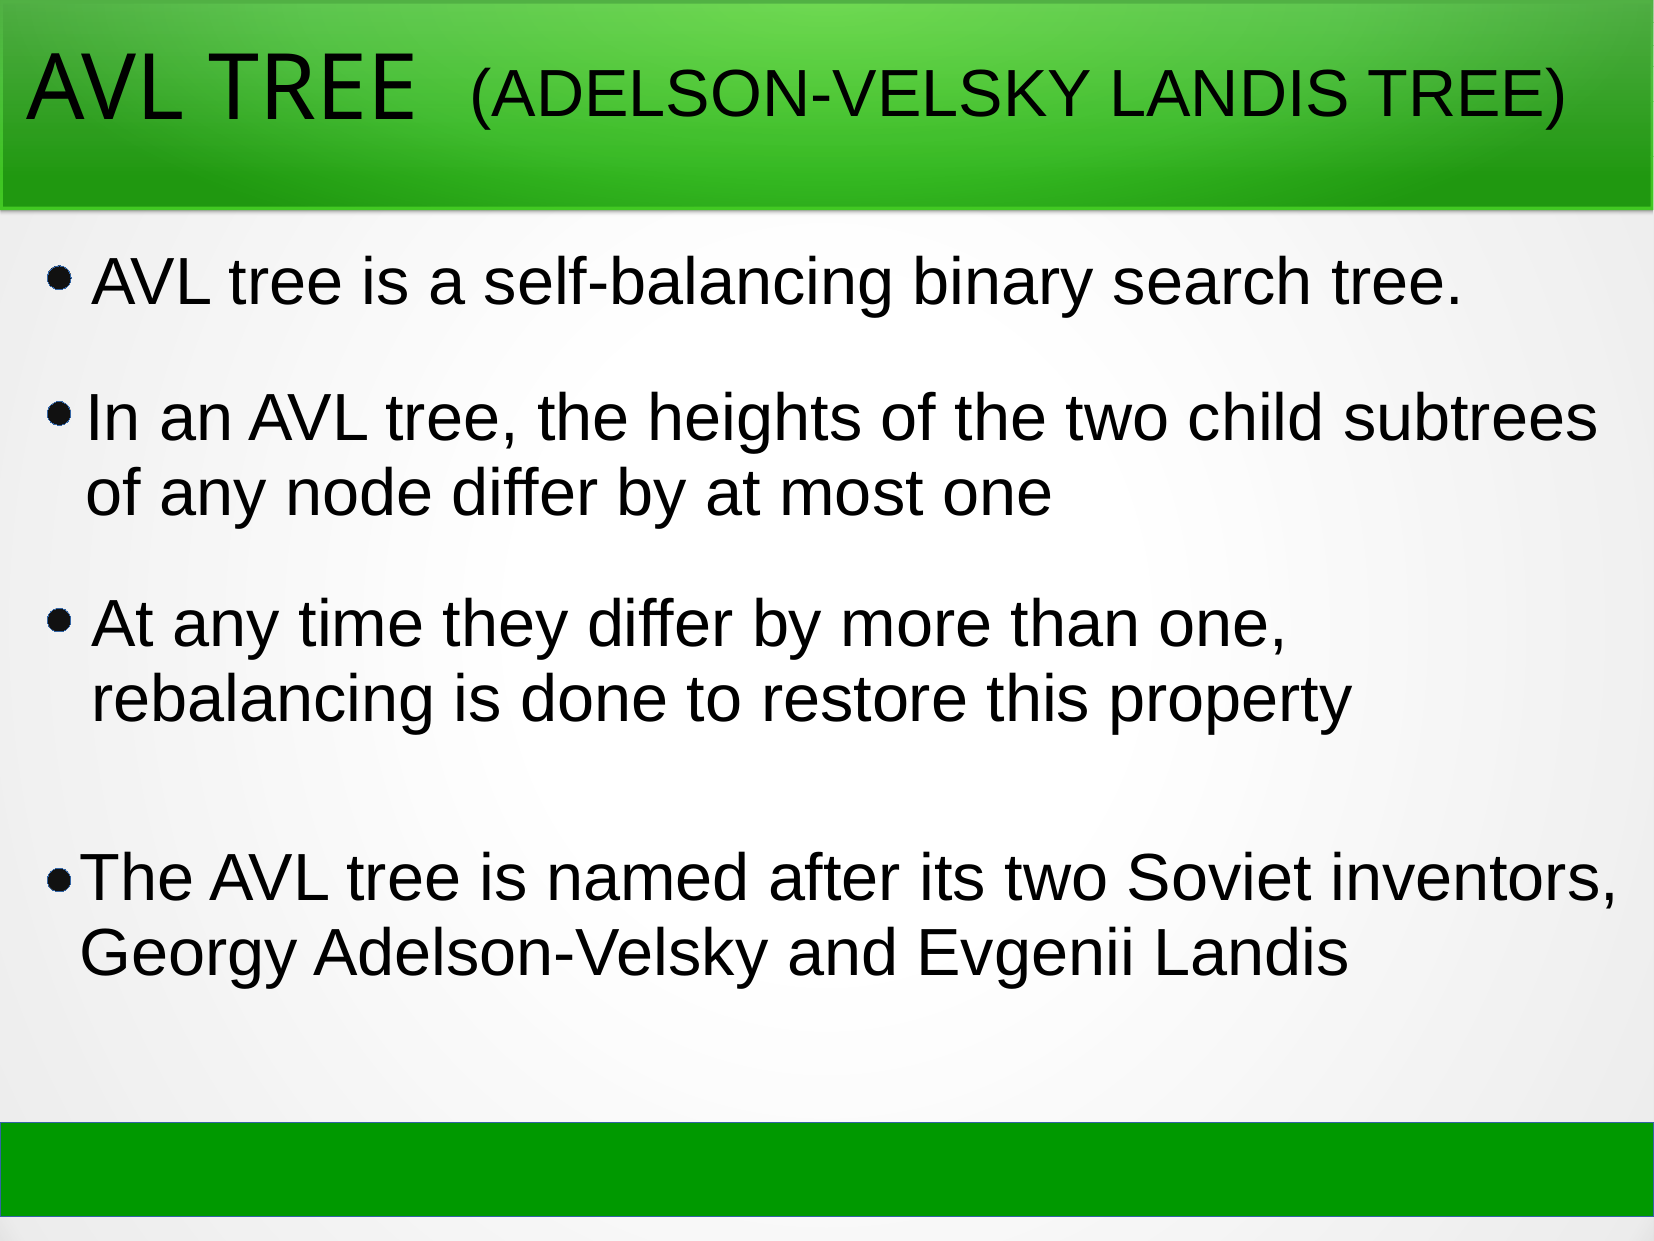

AVL TREE
(ADELSON-VELSKY LANDIS TREE)
AVL tree is a self-balancing binary search tree.
In an AVL tree, the heights of the two child subtrees
of any node differ by at most one
At any time they differ by more than one,
rebalancing is done to restore this property
The AVL tree is named after its two Soviet inventors,
Georgy Adelson-Velsky and Evgenii Landis
12/26/03
AVL Trees - Lecture 8
4